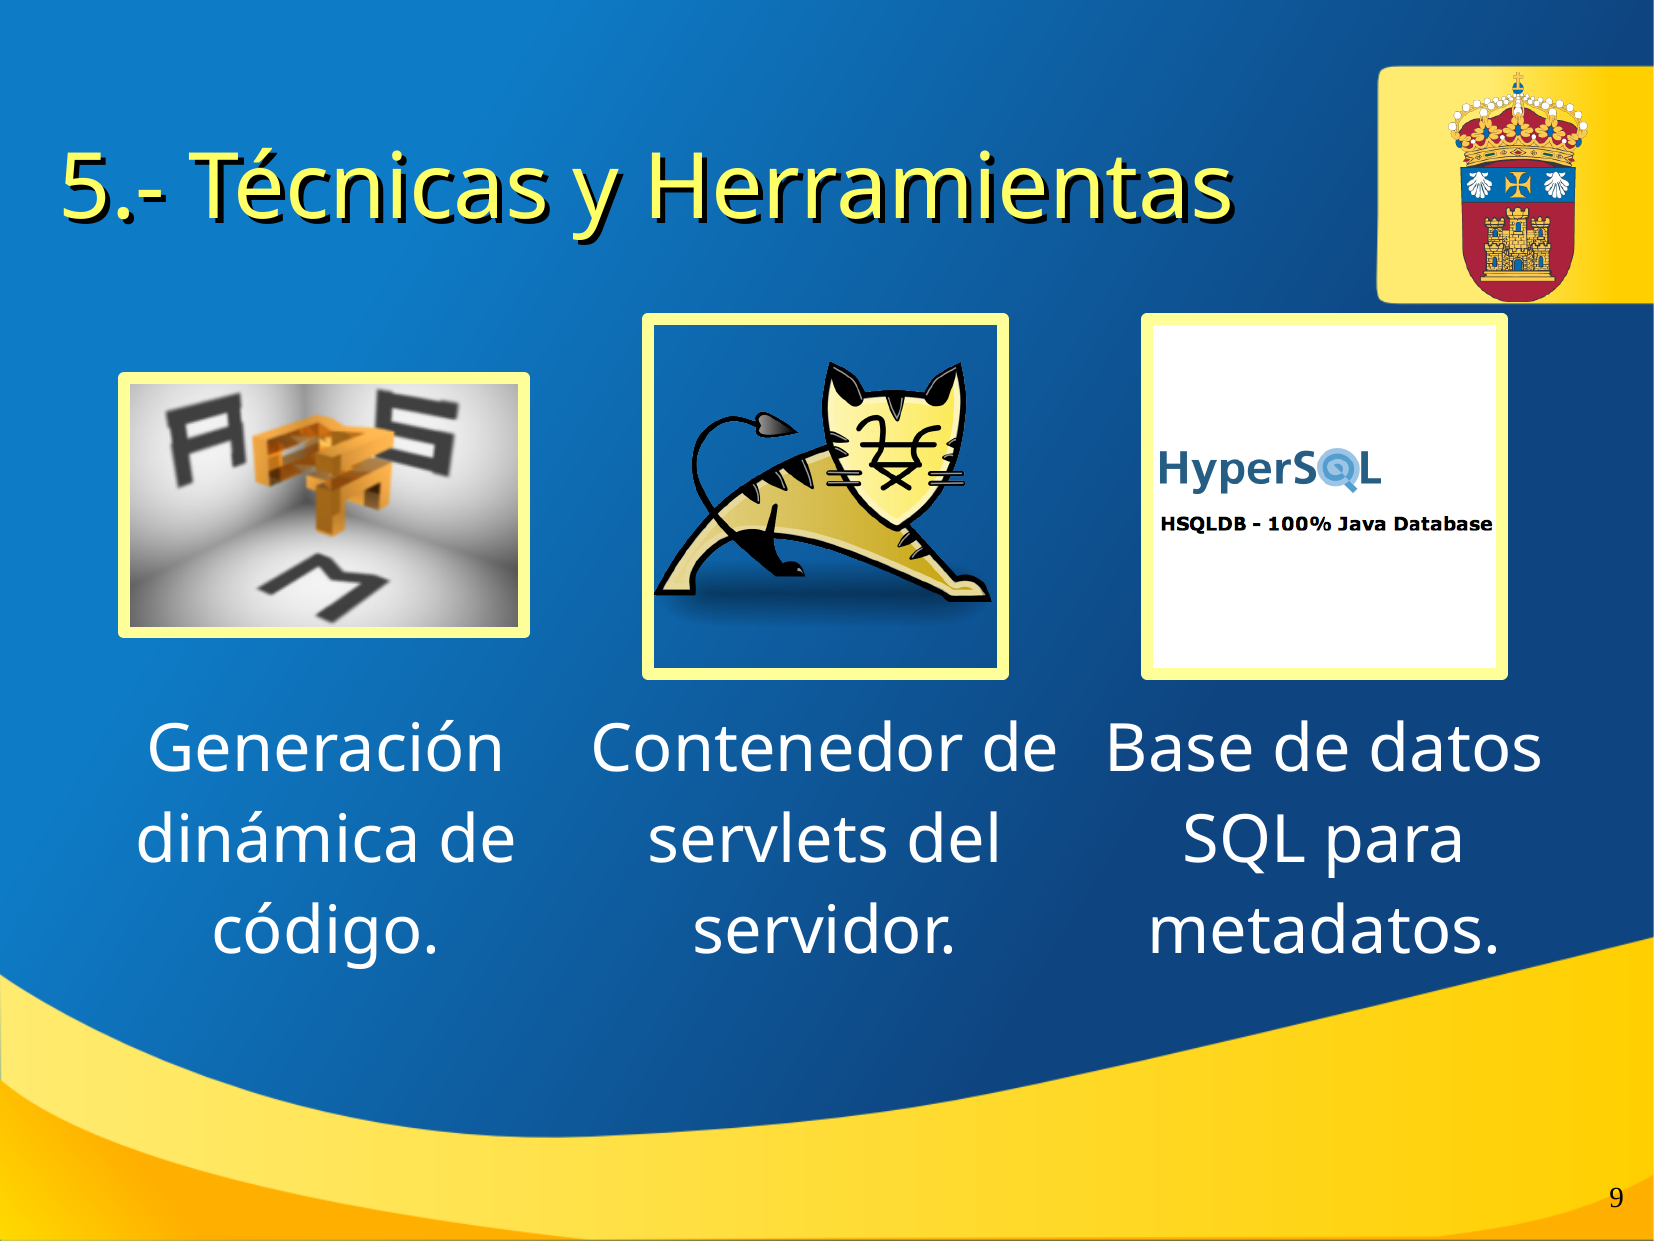

# 5.- Técnicas y Herramientas
Generación dinámica de código.
Contenedor de servlets del servidor.
Base de datos SQL para metadatos.
9